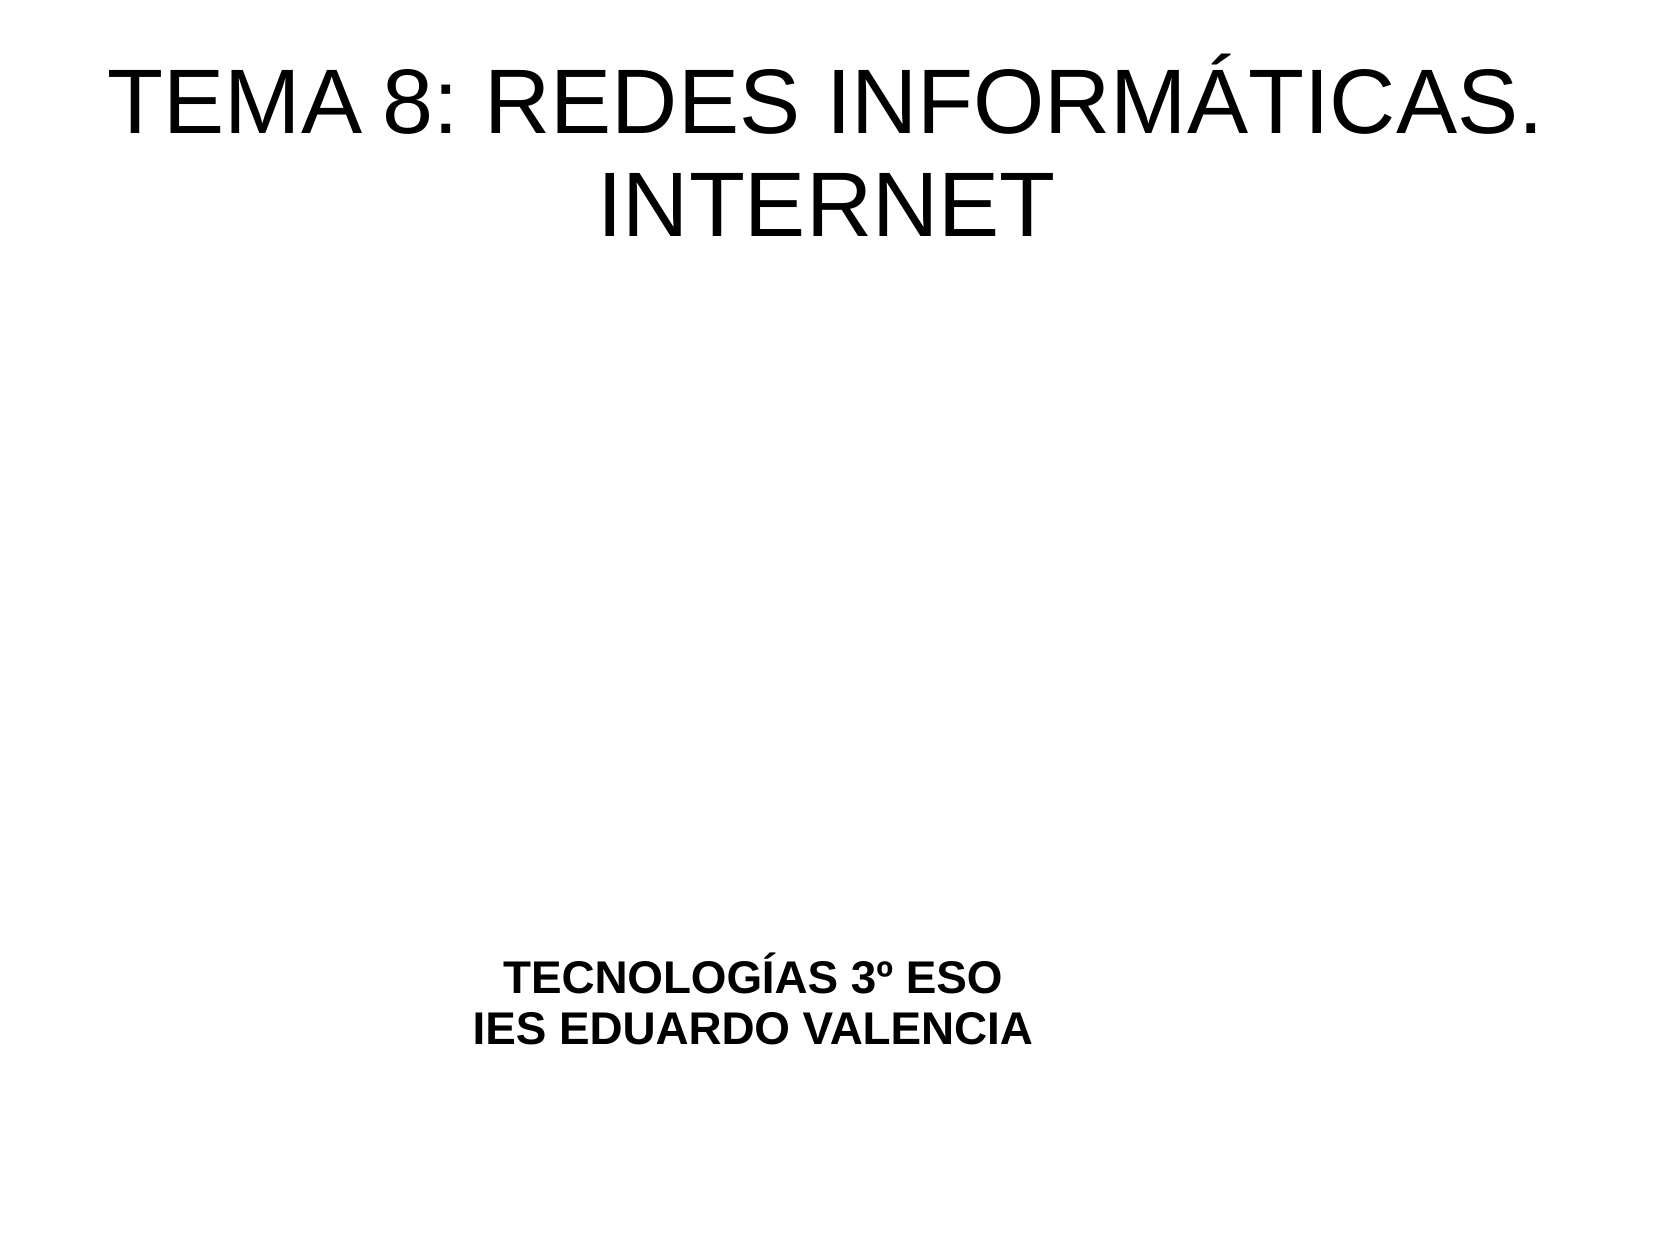

# TEMA 8: REDES INFORMÁTICAS. INTERNET
TECNOLOGÍAS 3º ESO
IES EDUARDO VALENCIA